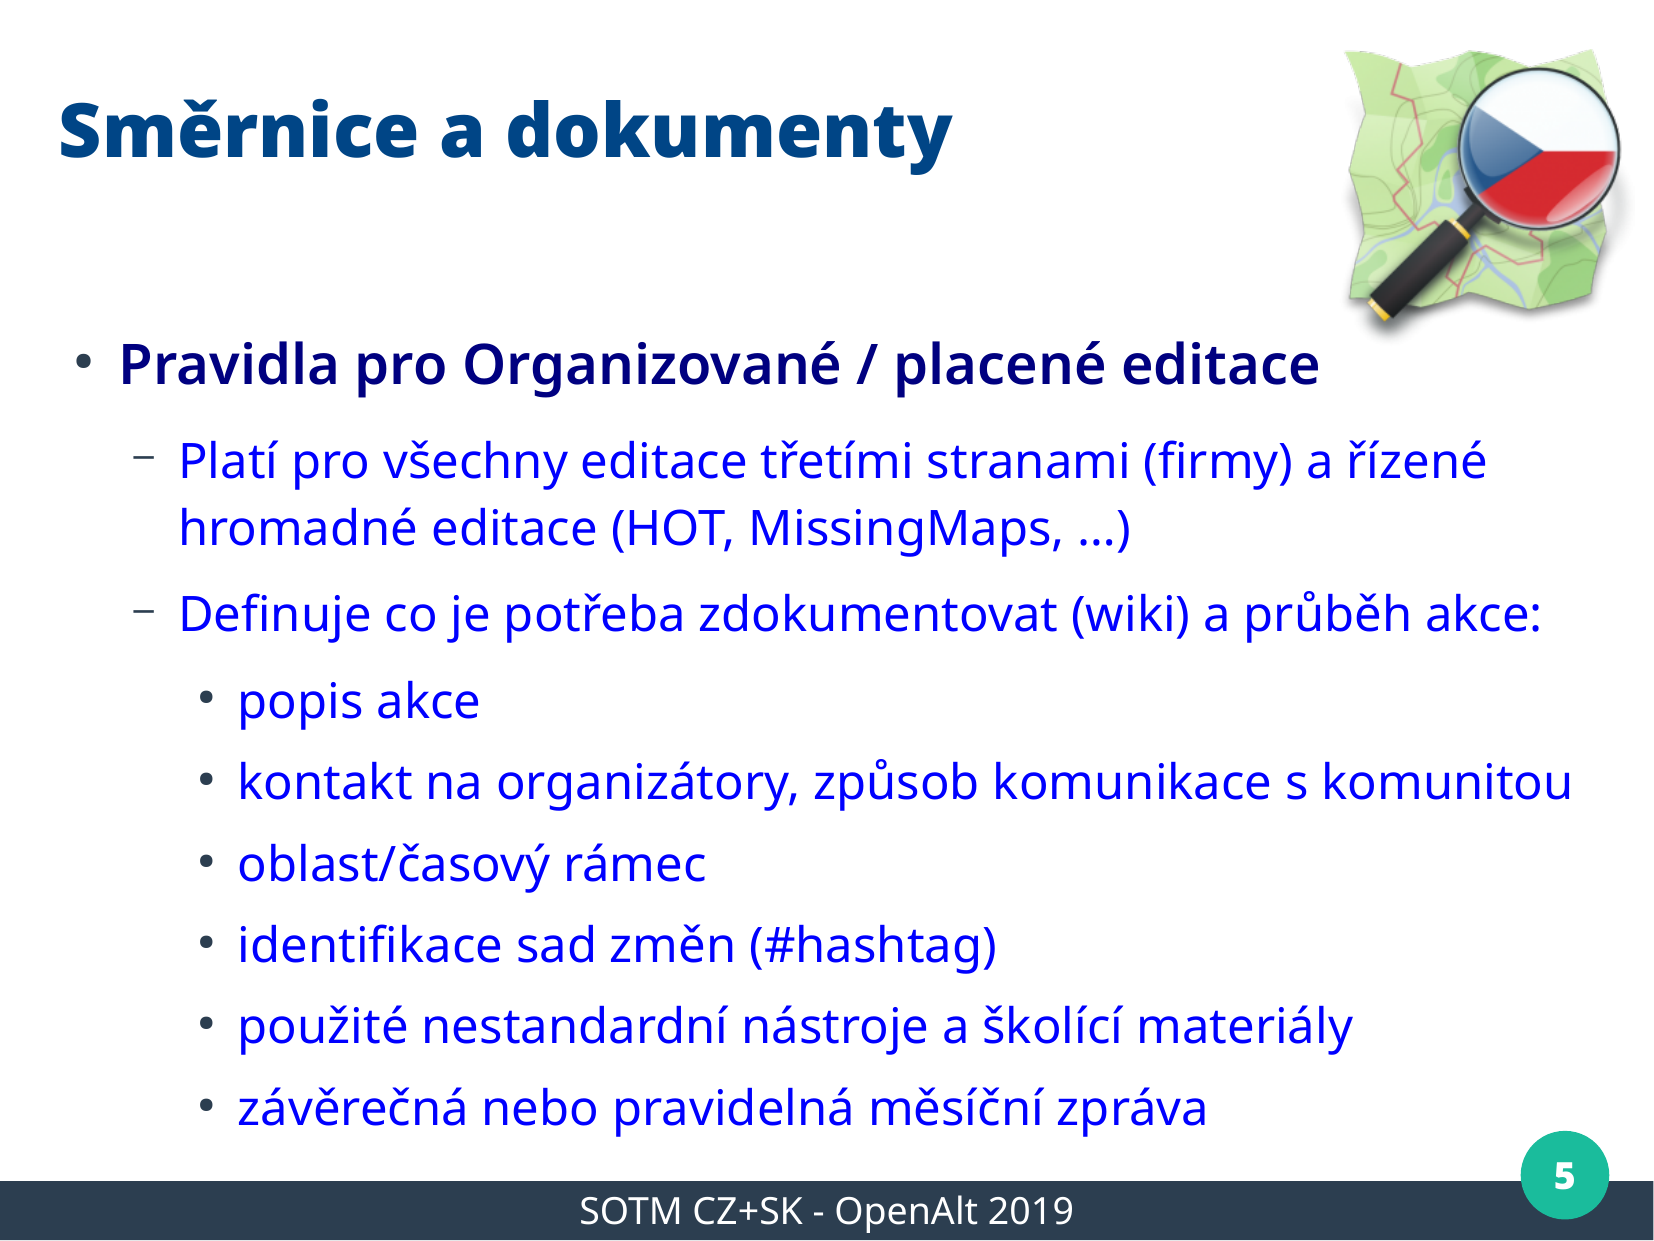

# Směrnice a dokumenty
Pravidla pro Organizované / placené editace
Platí pro všechny editace třetími stranami (firmy) a řízené hromadné editace (HOT, MissingMaps, …)
Definuje co je potřeba zdokumentovat (wiki) a průběh akce:
popis akce
kontakt na organizátory, způsob komunikace s komunitou
oblast/časový rámec
identifikace sad změn (#hashtag)
použité nestandardní nástroje a školící materiály
závěrečná nebo pravidelná měsíční zpráva
5
SOTM CZ+SK - OpenAlt 2019